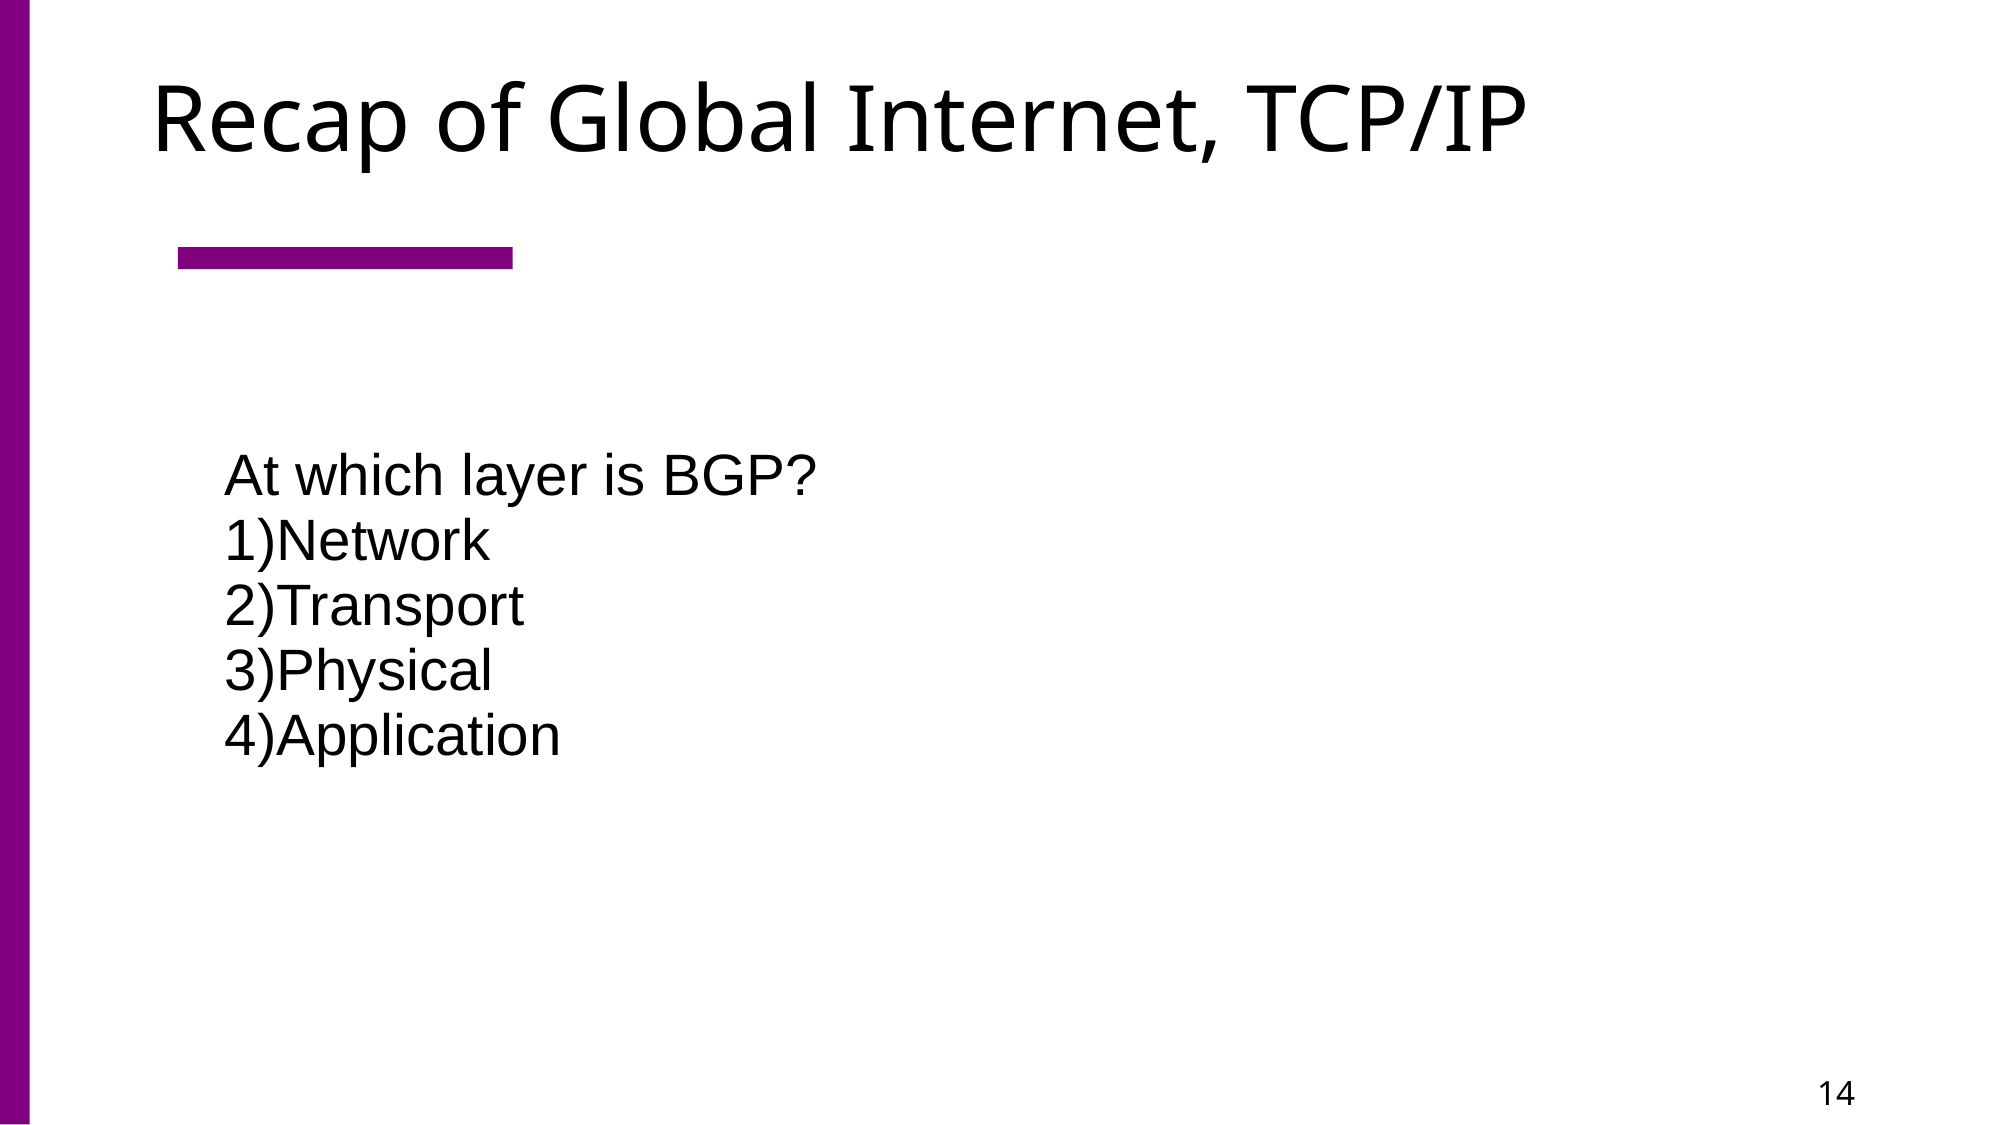

# Recap of Global Internet, TCP/IP
At which layer is BGP?
Network
Transport
Physical
Application